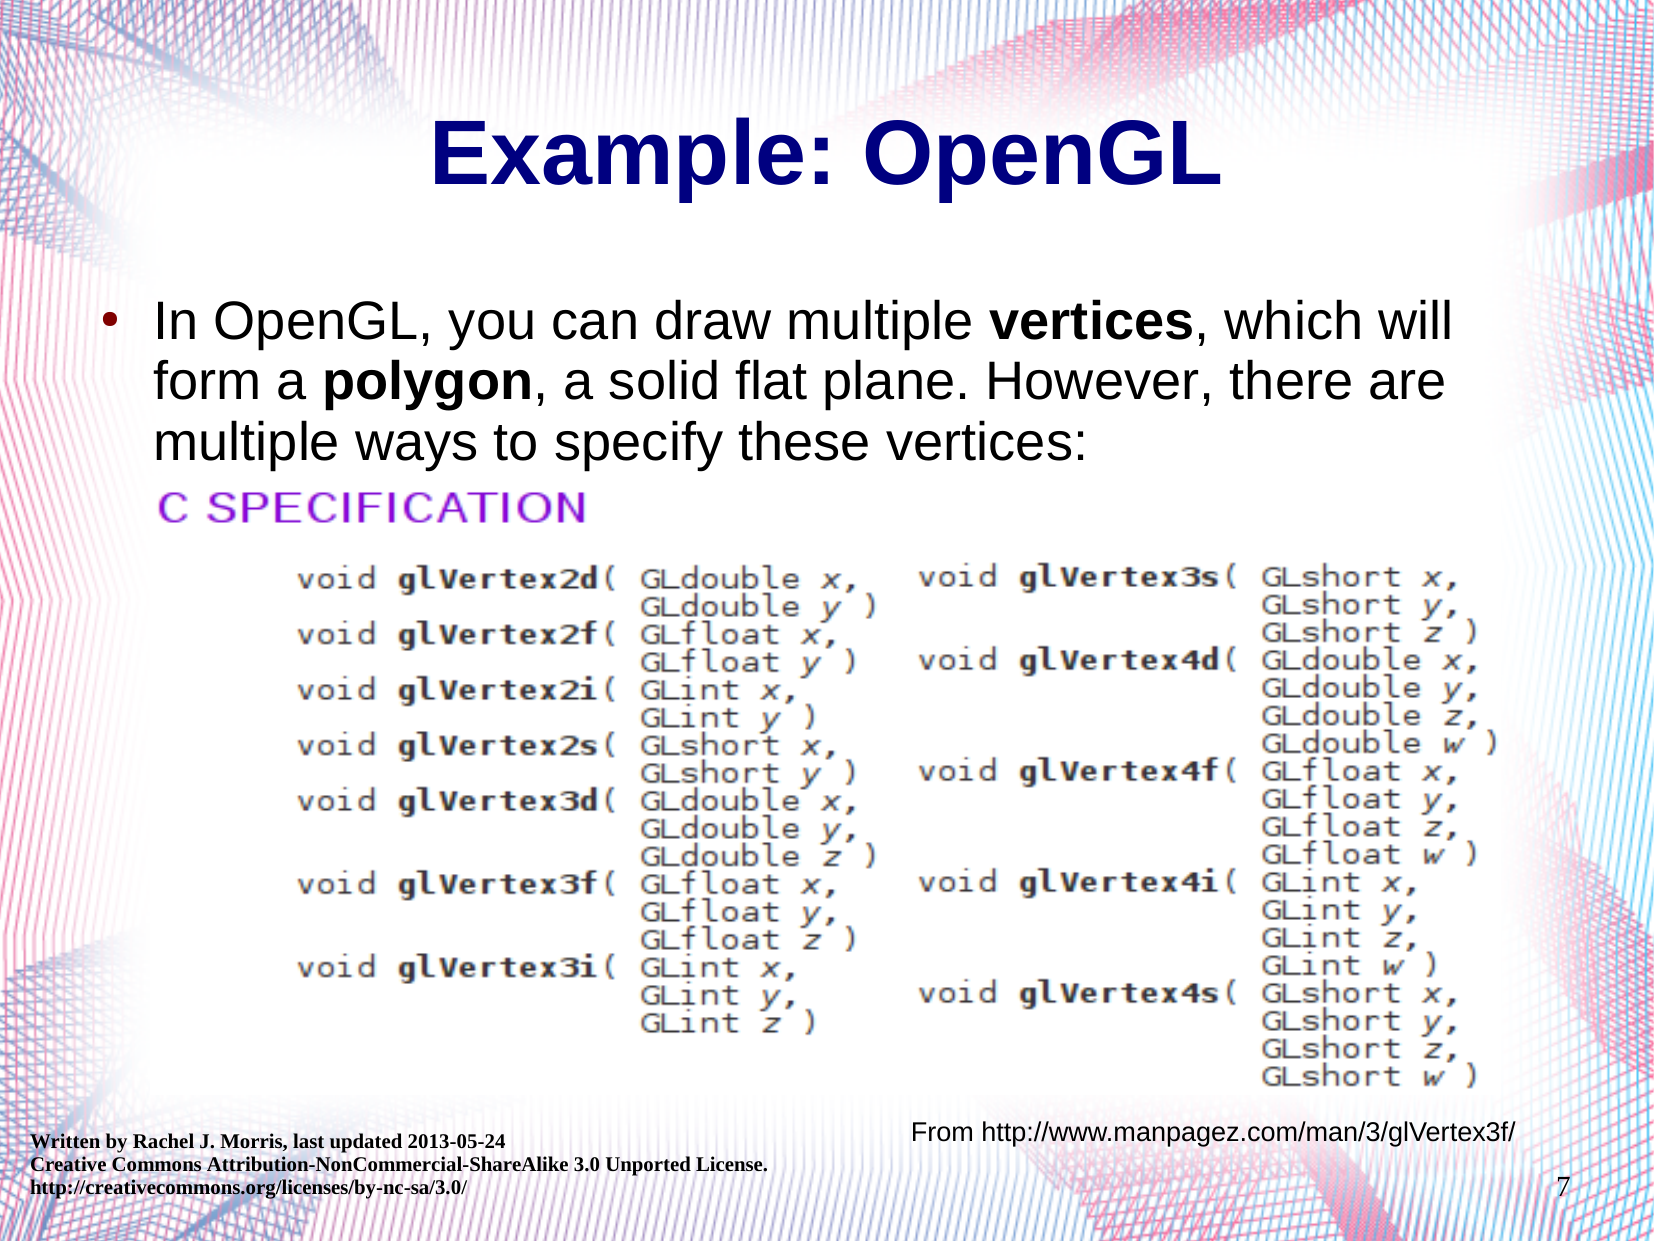

# Example: OpenGL
In OpenGL, you can draw multiple vertices, which will form a polygon, a solid flat plane. However, there are multiple ways to specify these vertices:
From http://www.manpagez.com/man/3/glVertex3f/
7